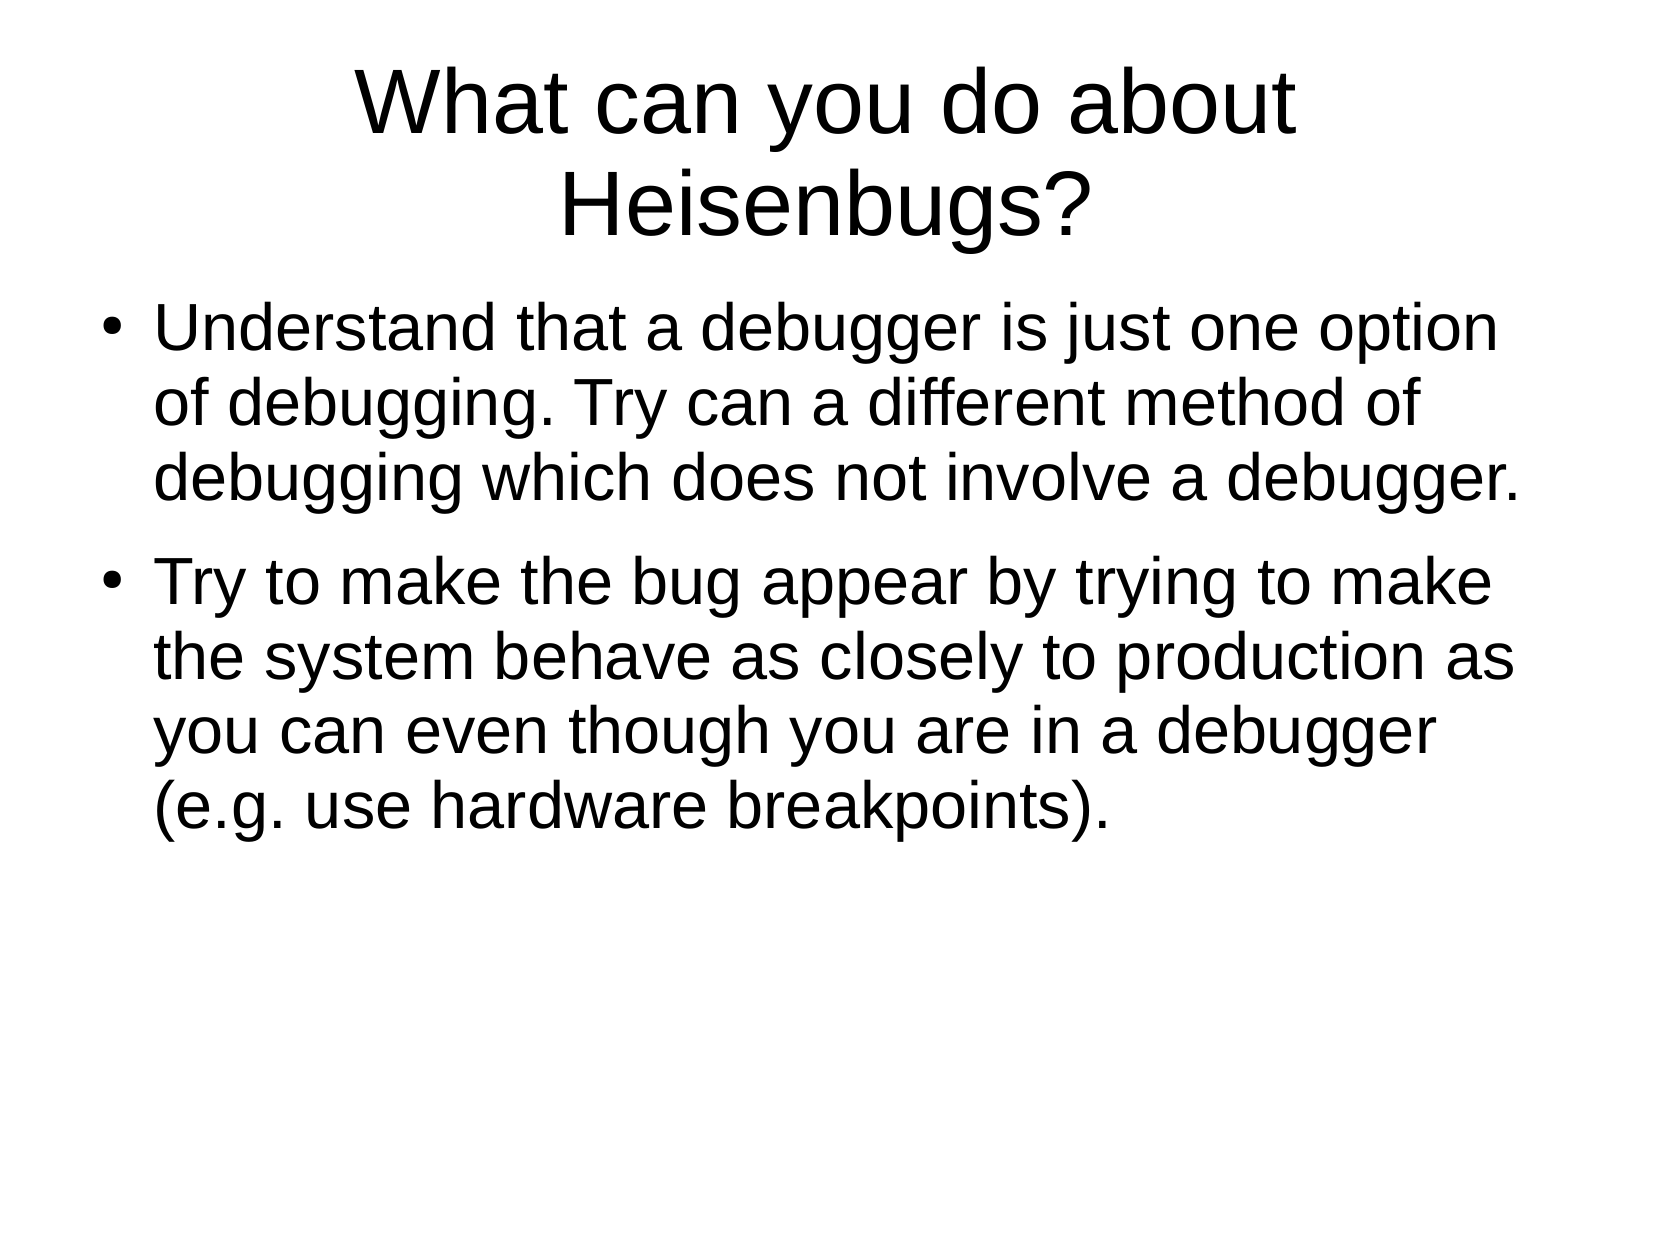

# What can you do about Heisenbugs?
Understand that a debugger is just one option of debugging. Try can a different method of debugging which does not involve a debugger.
Try to make the bug appear by trying to make the system behave as closely to production as you can even though you are in a debugger (e.g. use hardware breakpoints).